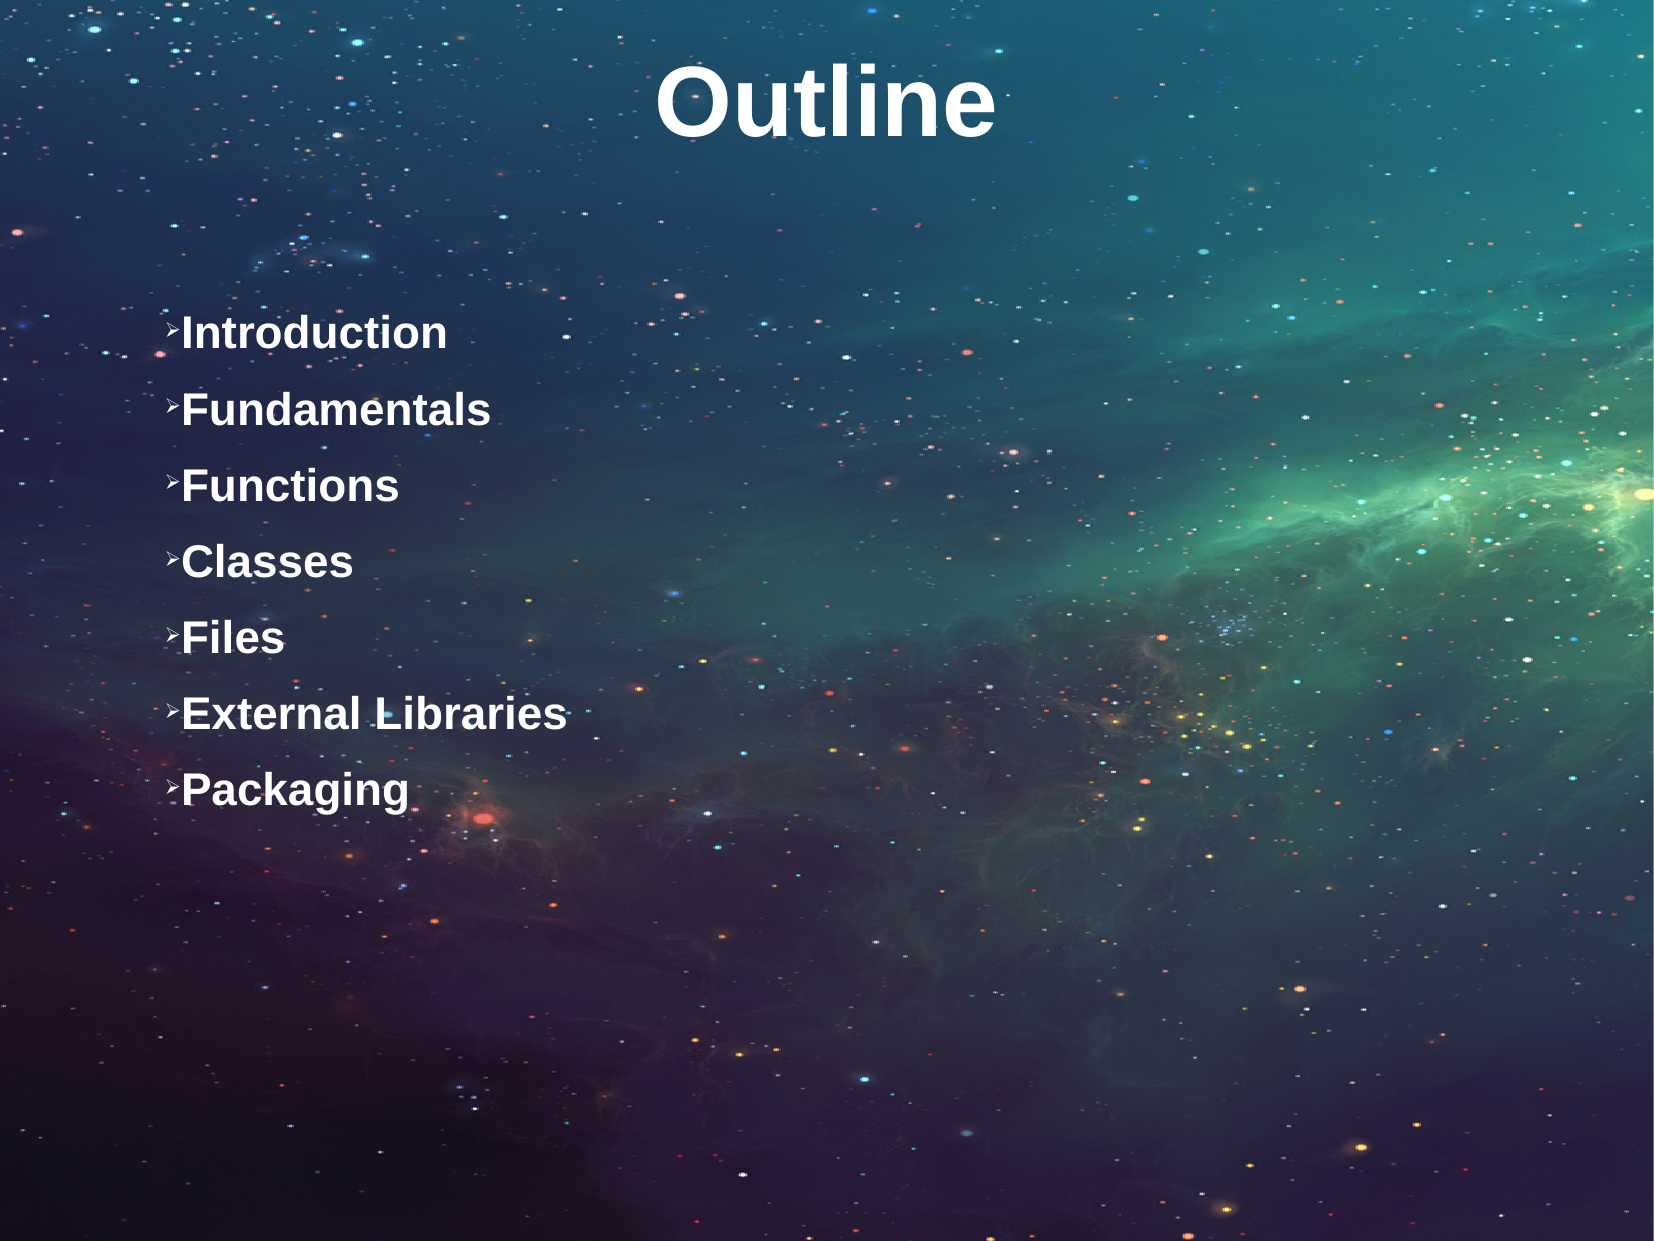

Outline
Introduction
Fundamentals
Functions
Classes
Files
External Libraries
Packaging